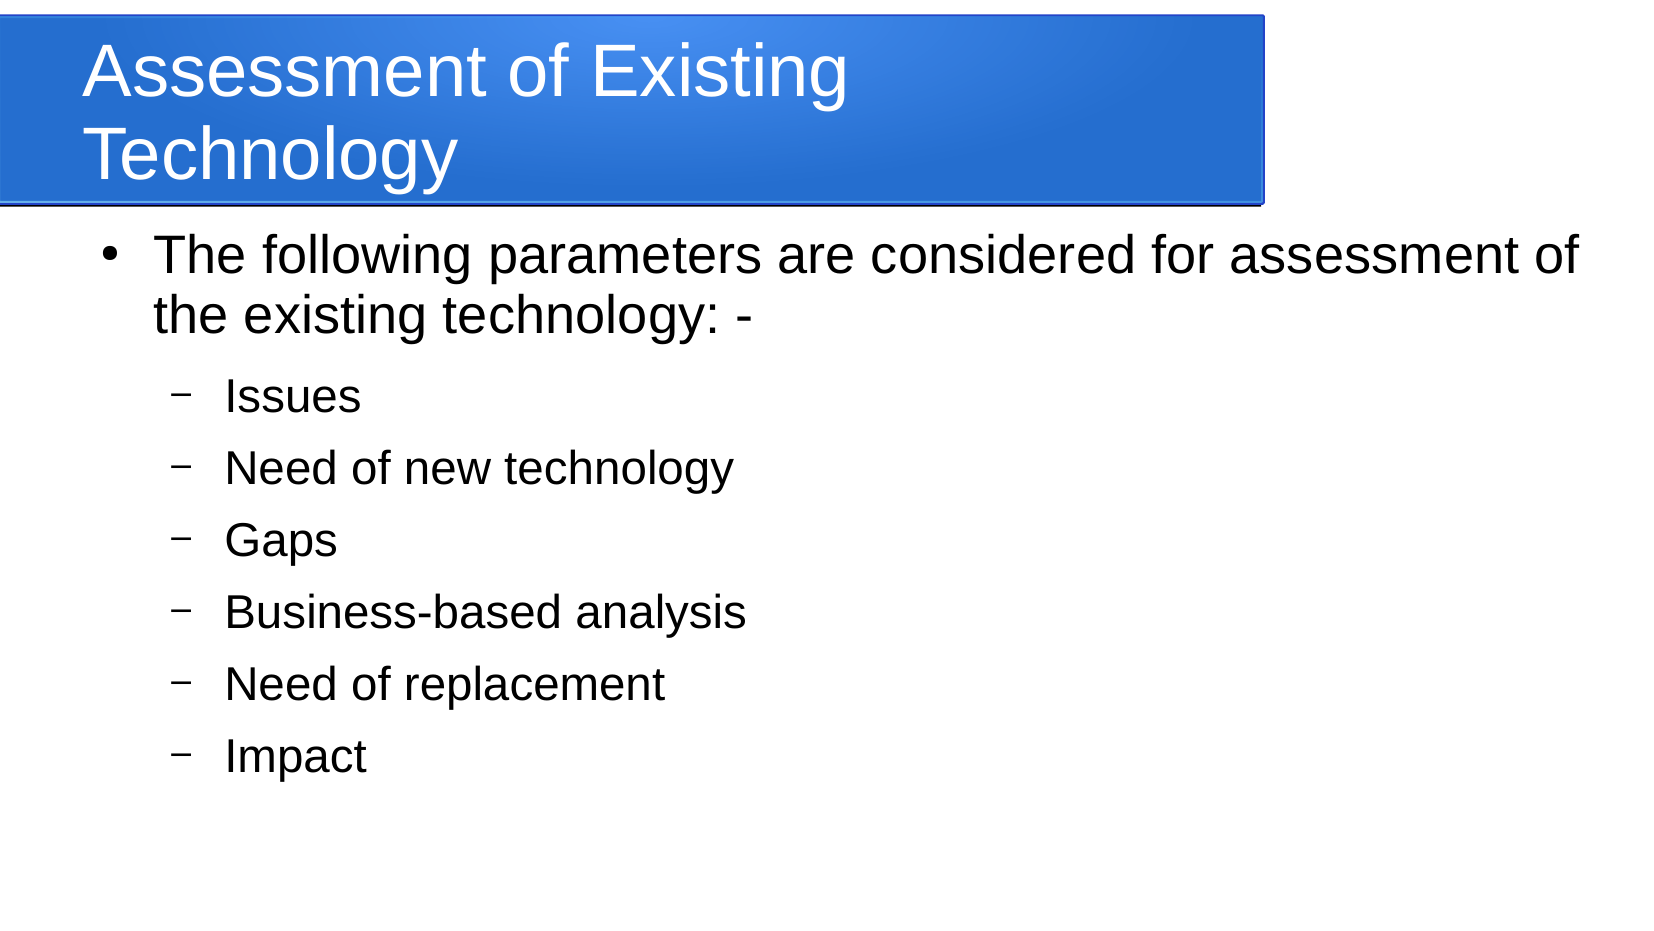

# Assessment of Existing Technology
The following parameters are considered for assessment of the existing technology: -
Issues
Need of new technology
Gaps
Business-based analysis
Need of replacement
Impact